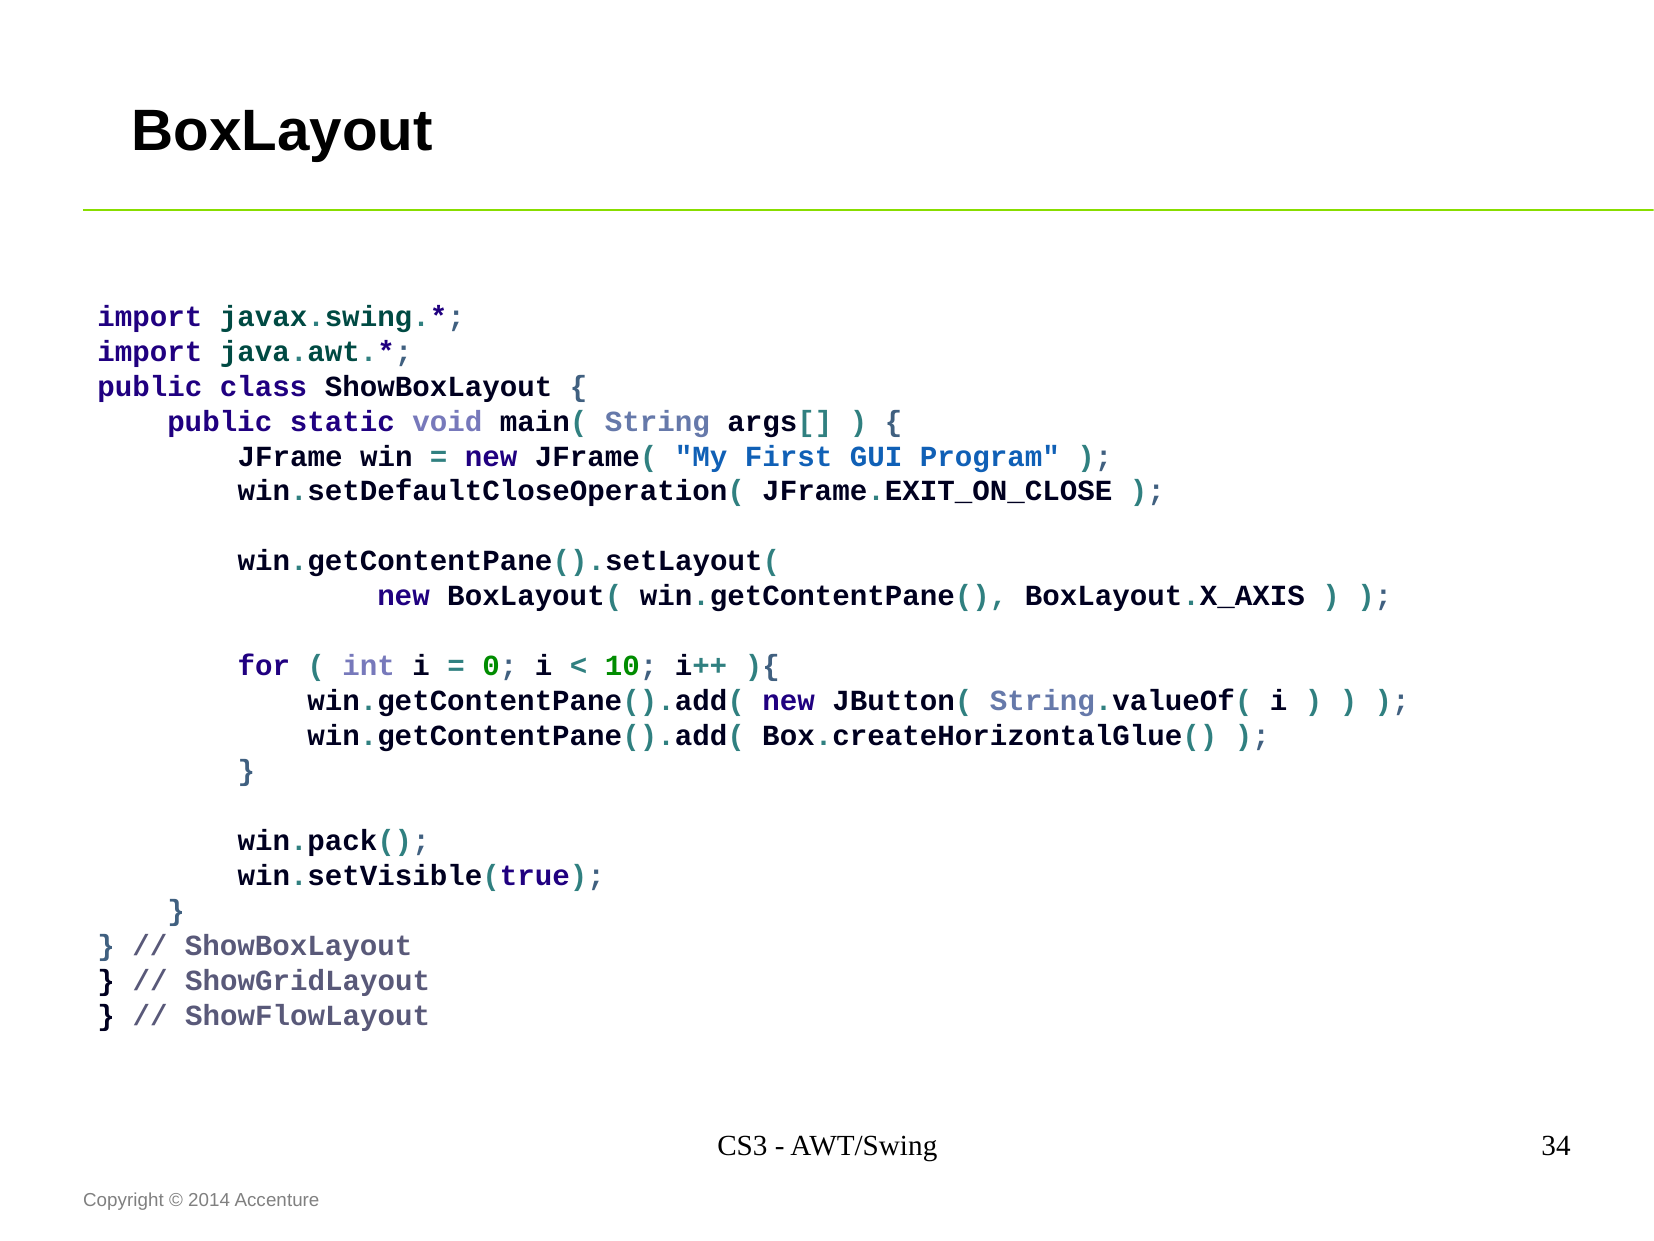

# BoxLayout
import javax.swing.*;
import java.awt.*;
public class ShowBoxLayout {
 public static void main( String args[] ) {
 JFrame win = new JFrame( "My First GUI Program" );
 win.setDefaultCloseOperation( JFrame.EXIT_ON_CLOSE );
 win.getContentPane().setLayout(
 new BoxLayout( win.getContentPane(), BoxLayout.X_AXIS ) );
 for ( int i = 0; i < 10; i++ ){
 win.getContentPane().add( new JButton( String.valueOf( i ) ) );
 win.getContentPane().add( Box.createHorizontalGlue() );
 }
 win.pack();
 win.setVisible(true);
 }
} // ShowBoxLayout
} // ShowGridLayout
} // ShowFlowLayout
CS3 - AWT/Swing
34